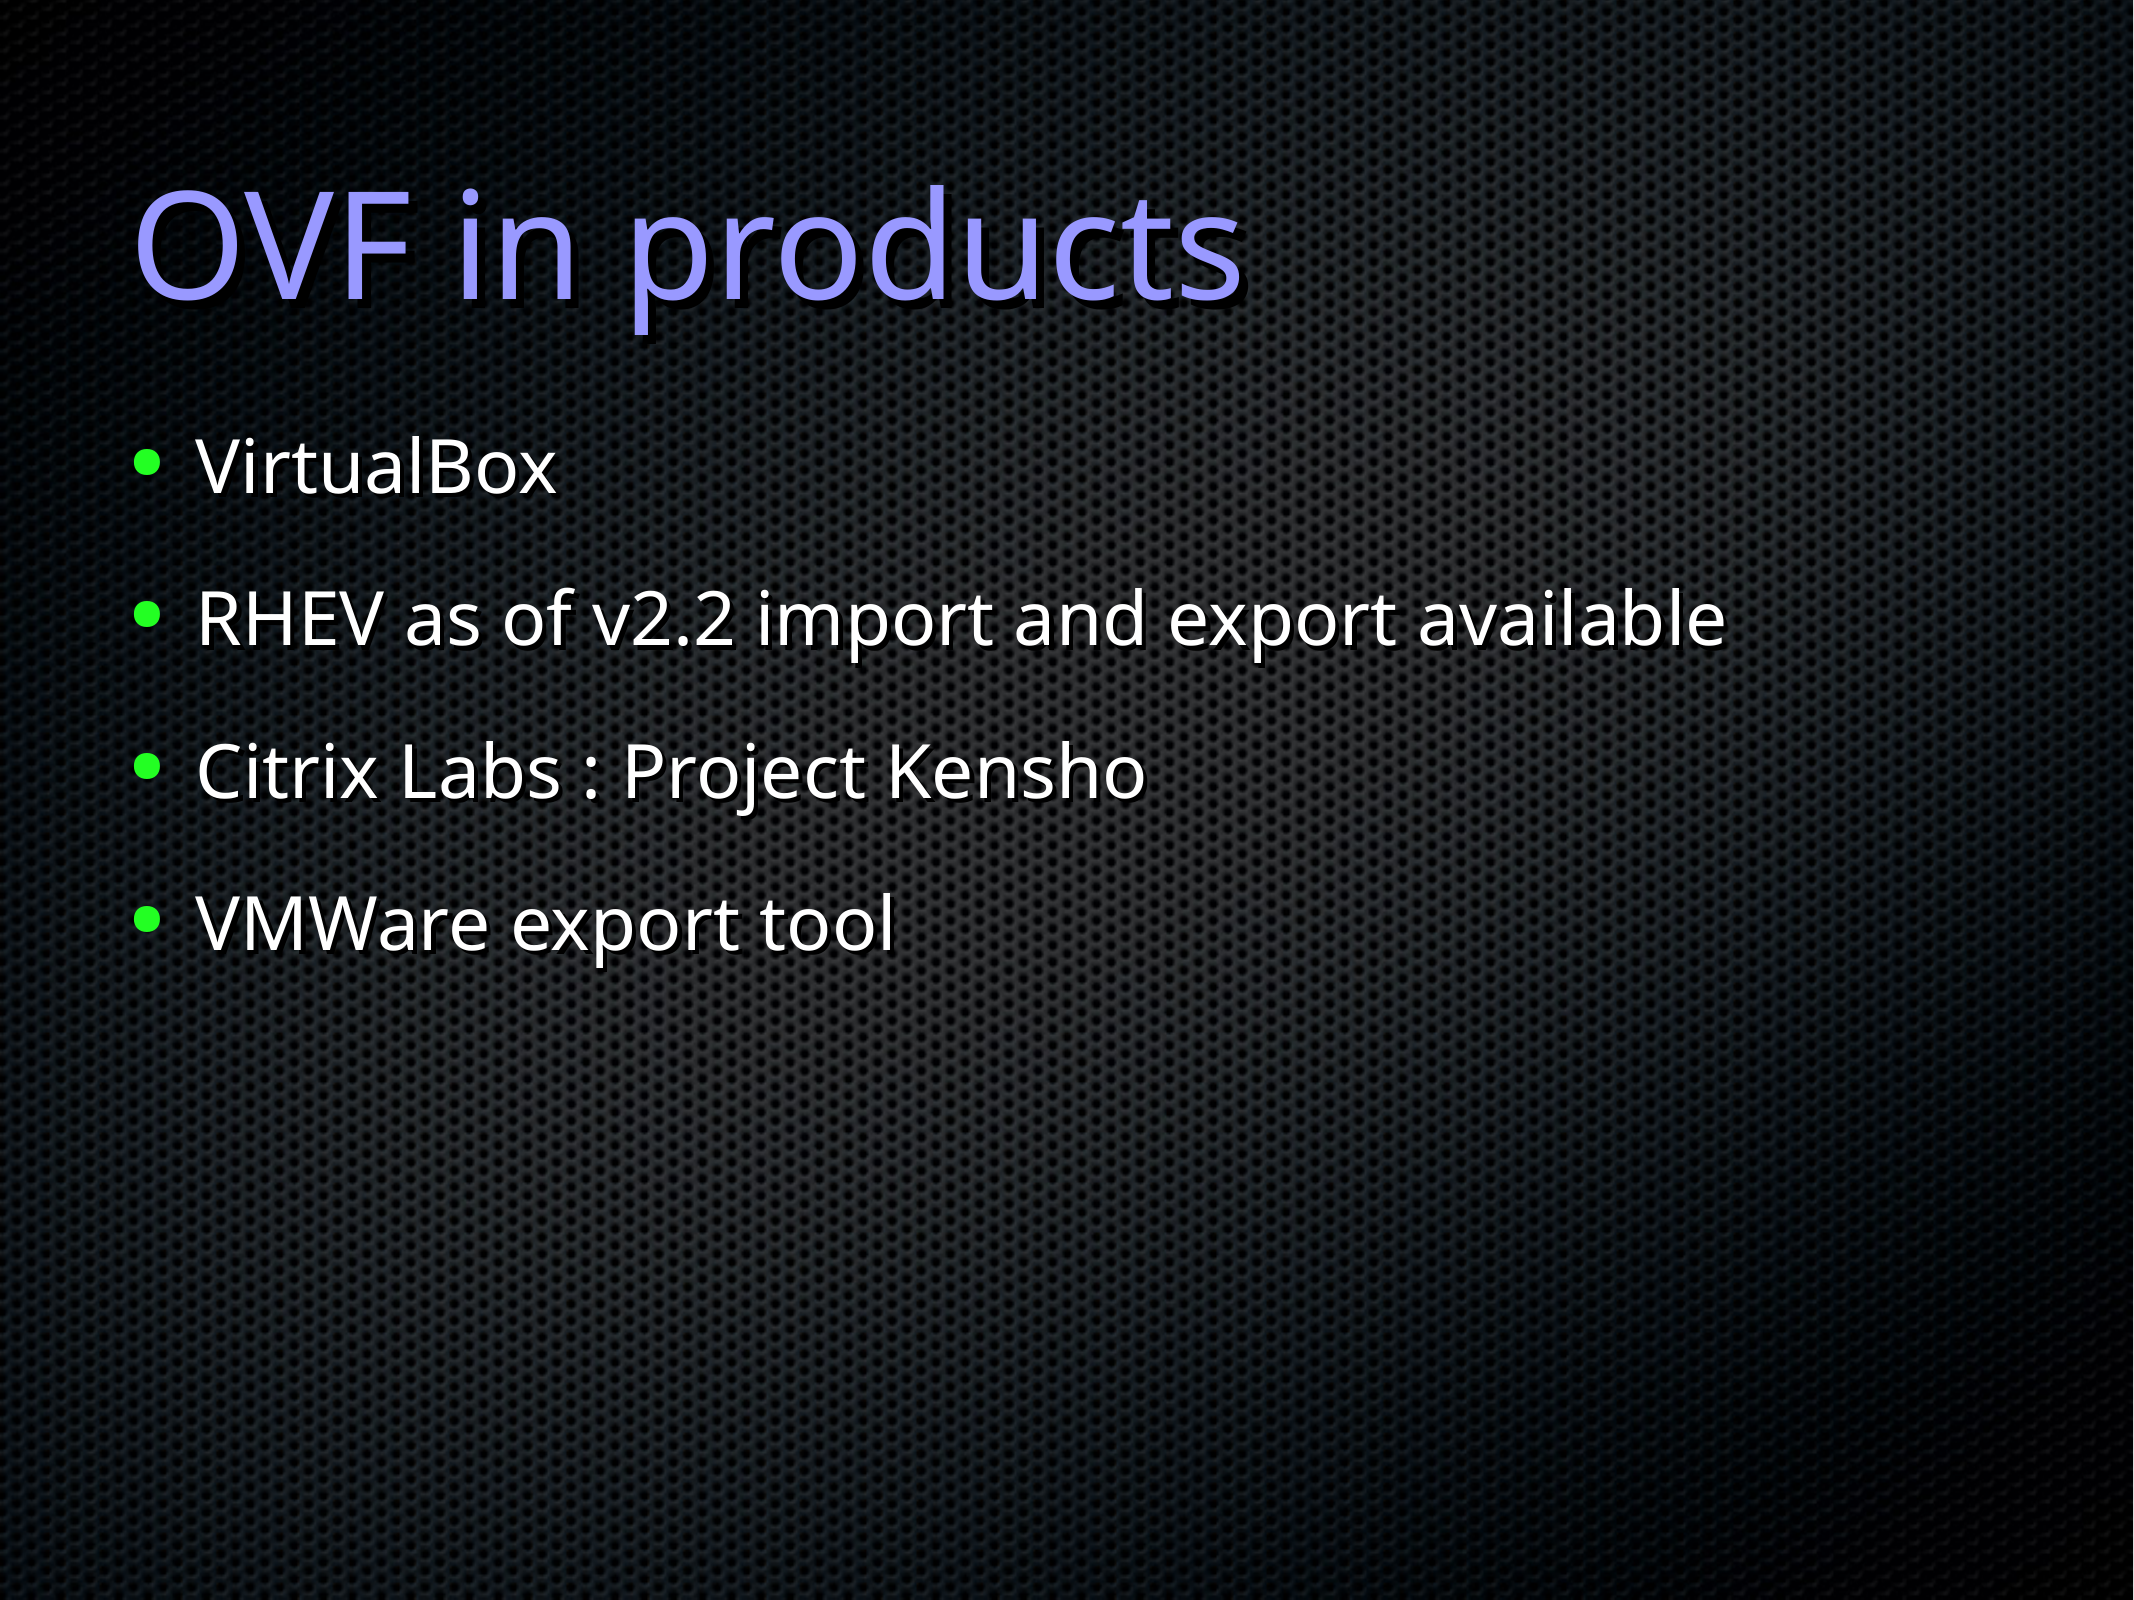

# OVF in products
VirtualBox
RHEV as of v2.2 import and export available
Citrix Labs : Project Kensho
VMWare export tool